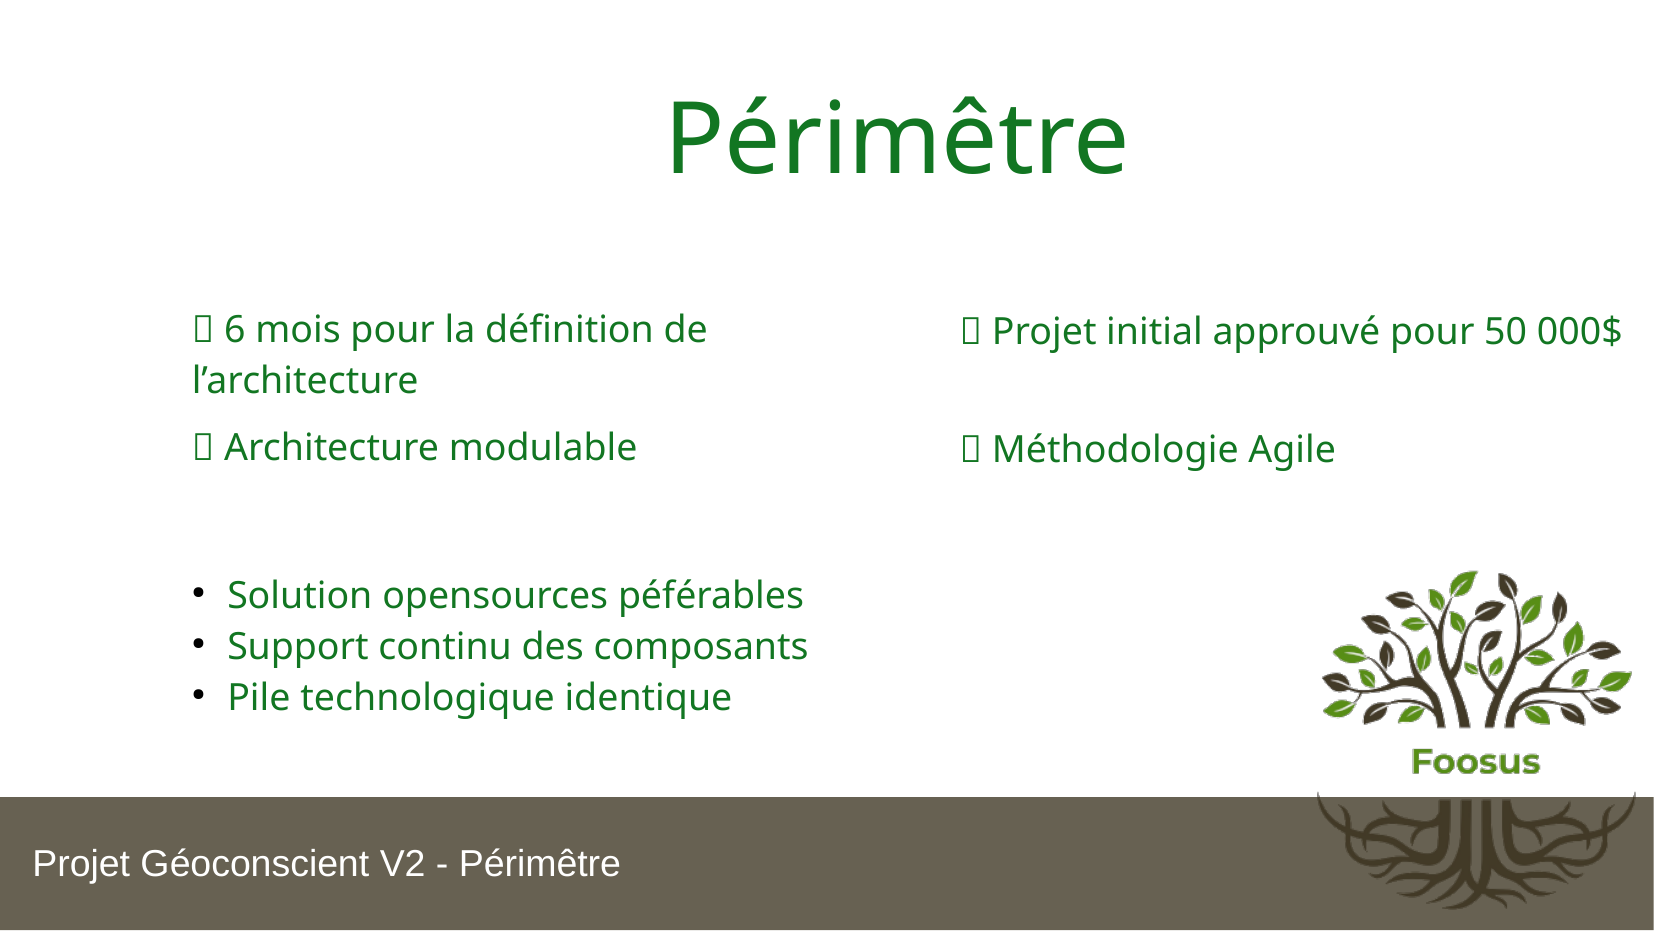

Périmêtre
✅ 6 mois pour la définition de l’architecture
✅ Projet initial approuvé pour 50 000$
✅ Architecture modulable
✅ Méthodologie Agile
Solution opensources péférables
Support continu des composants
Pile technologique identique
Projet Géoconscient V2 - Périmêtre